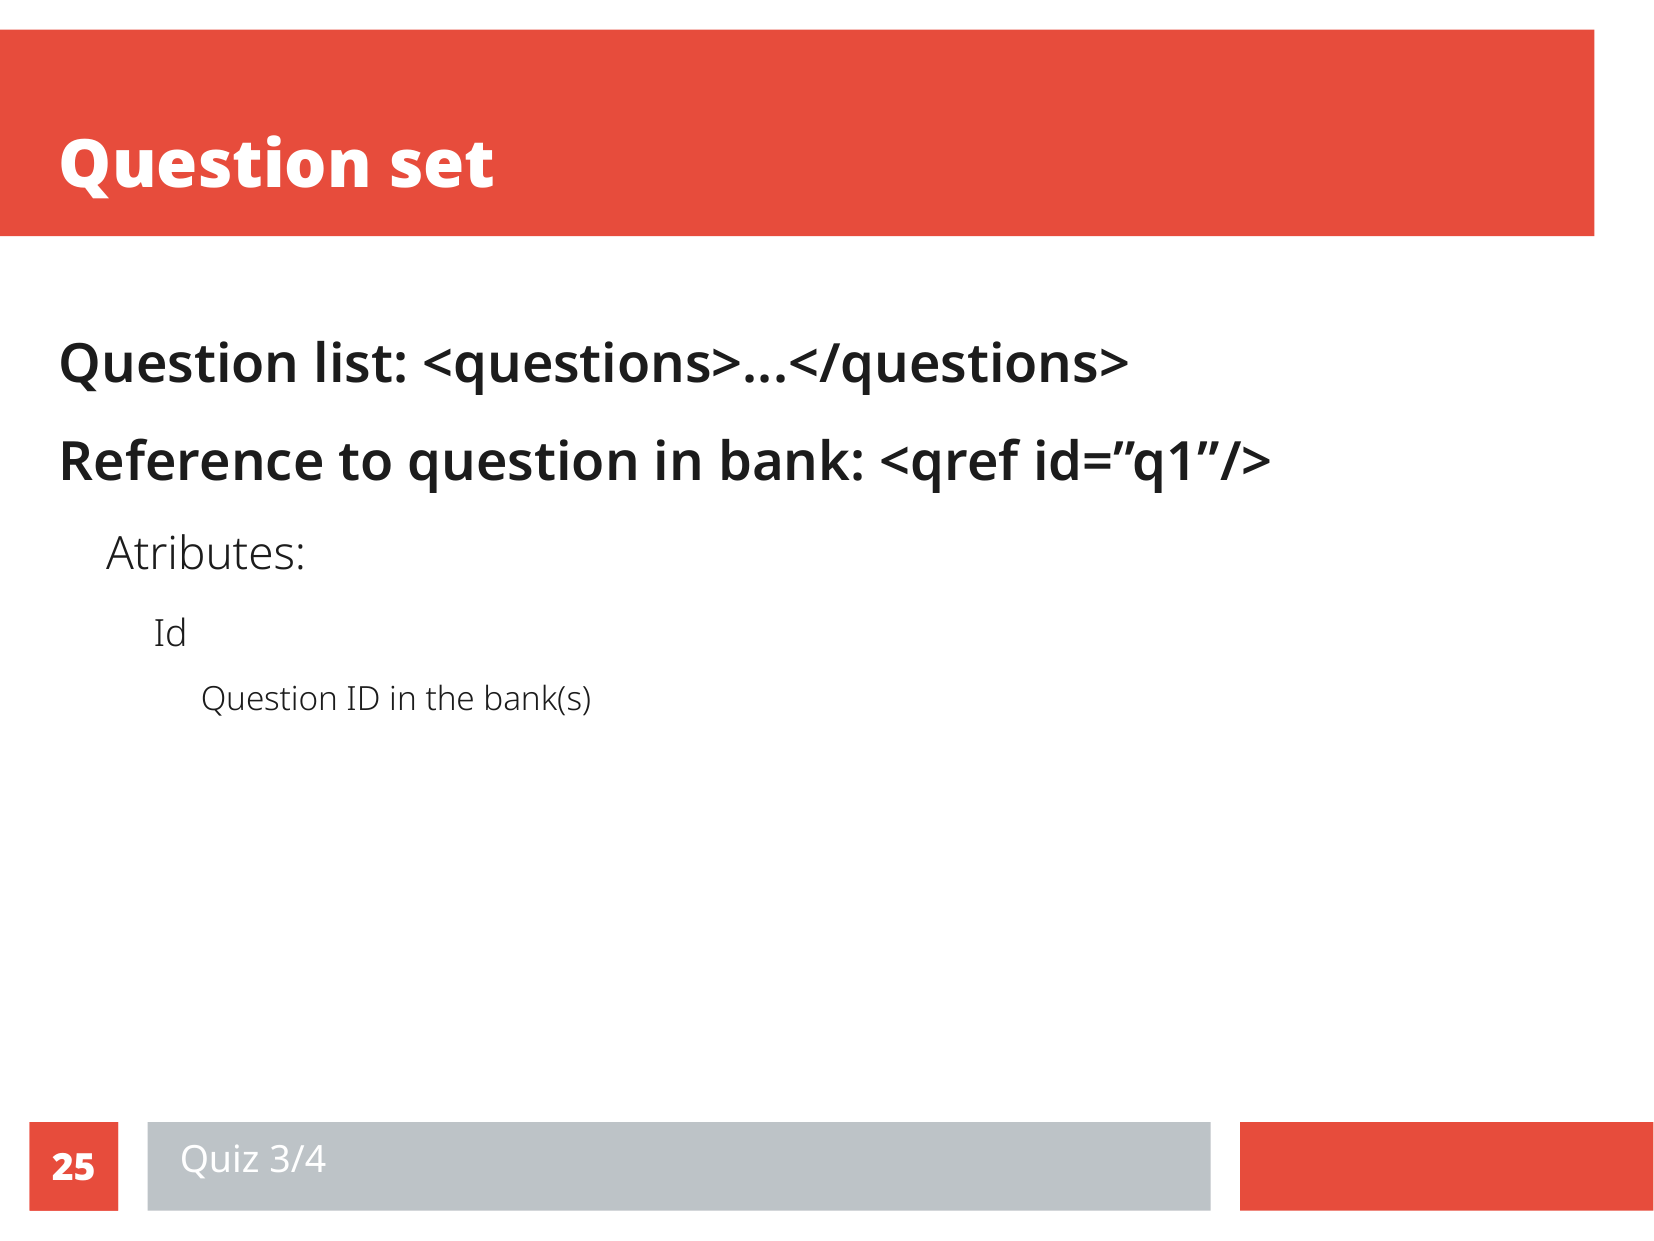

# Question set
Question list: <questions>...</questions>
Reference to question in bank: <qref id=”q1”/>
Atributes:
Id
Question ID in the bank(s)
25
Quiz 3/4